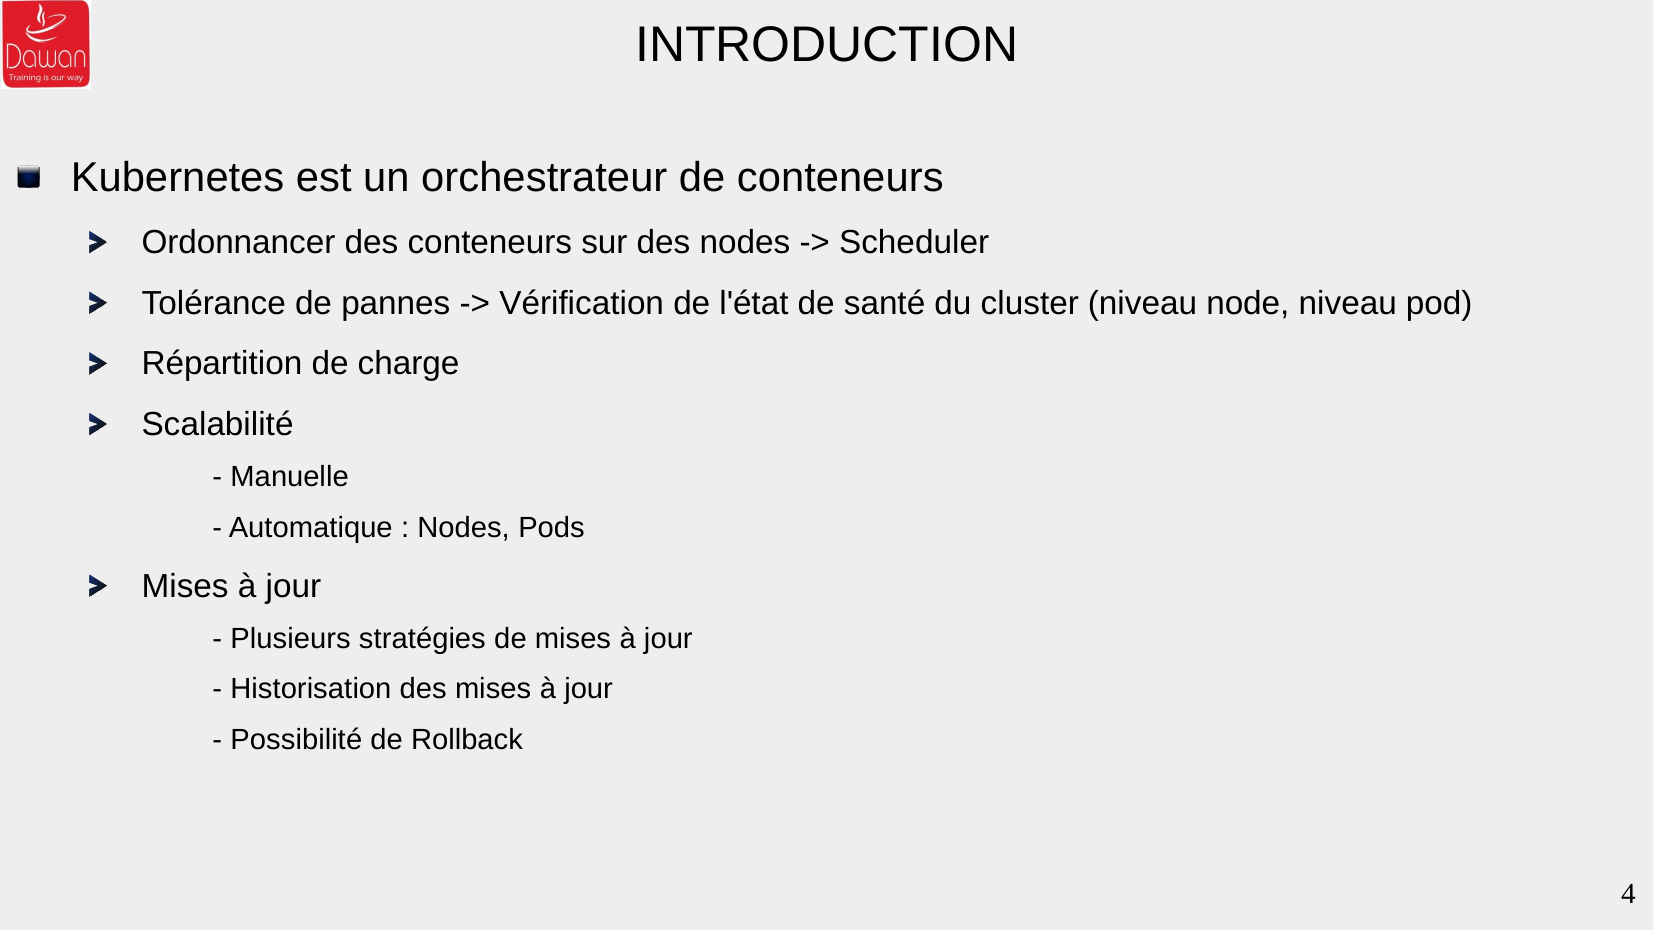

# INTRODUCTION
Kubernetes est un orchestrateur de conteneurs
Ordonnancer des conteneurs sur des nodes -> Scheduler
Tolérance de pannes -> Vérification de l'état de santé du cluster (niveau node, niveau pod)
Répartition de charge
Scalabilité
- Manuelle
- Automatique : Nodes, Pods
Mises à jour
- Plusieurs stratégies de mises à jour
- Historisation des mises à jour
- Possibilité de Rollback
4